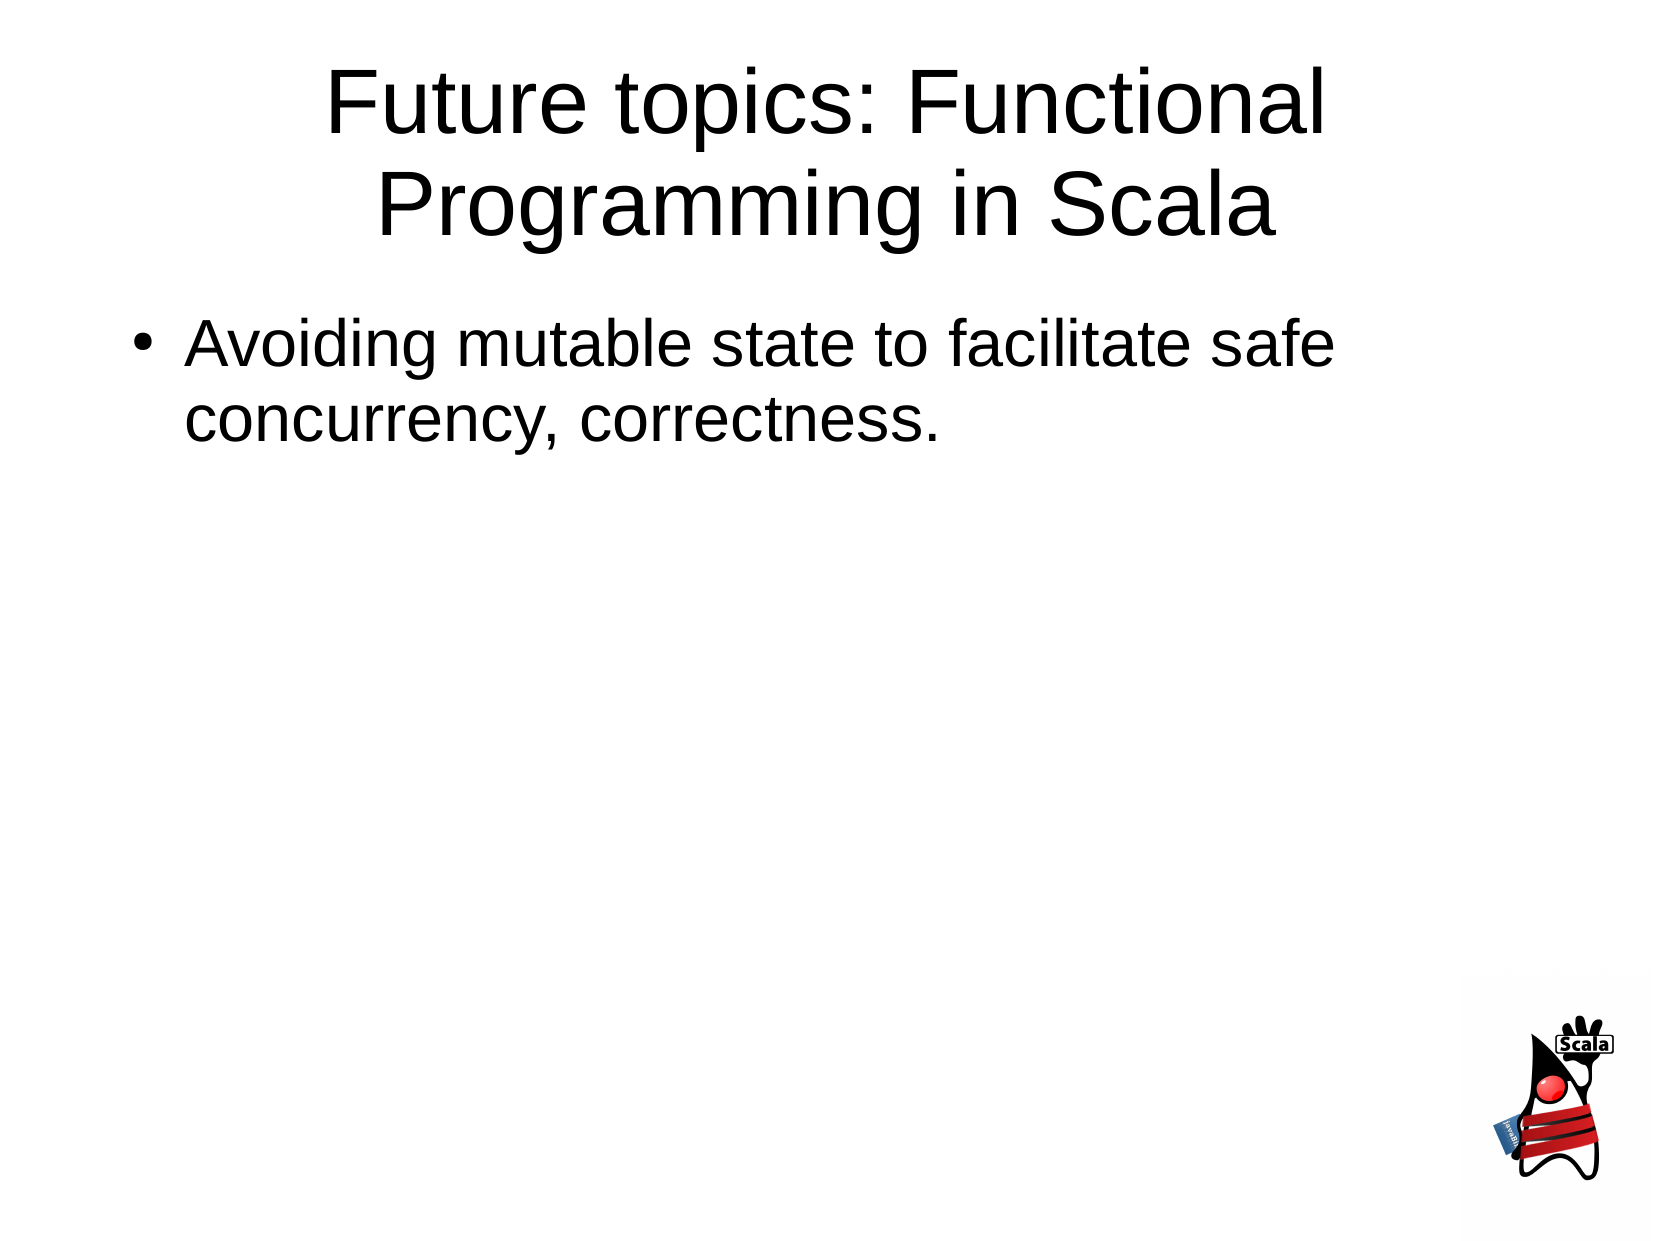

# Future topics: Functional Programming in Scala
Avoiding mutable state to facilitate safe concurrency, correctness.